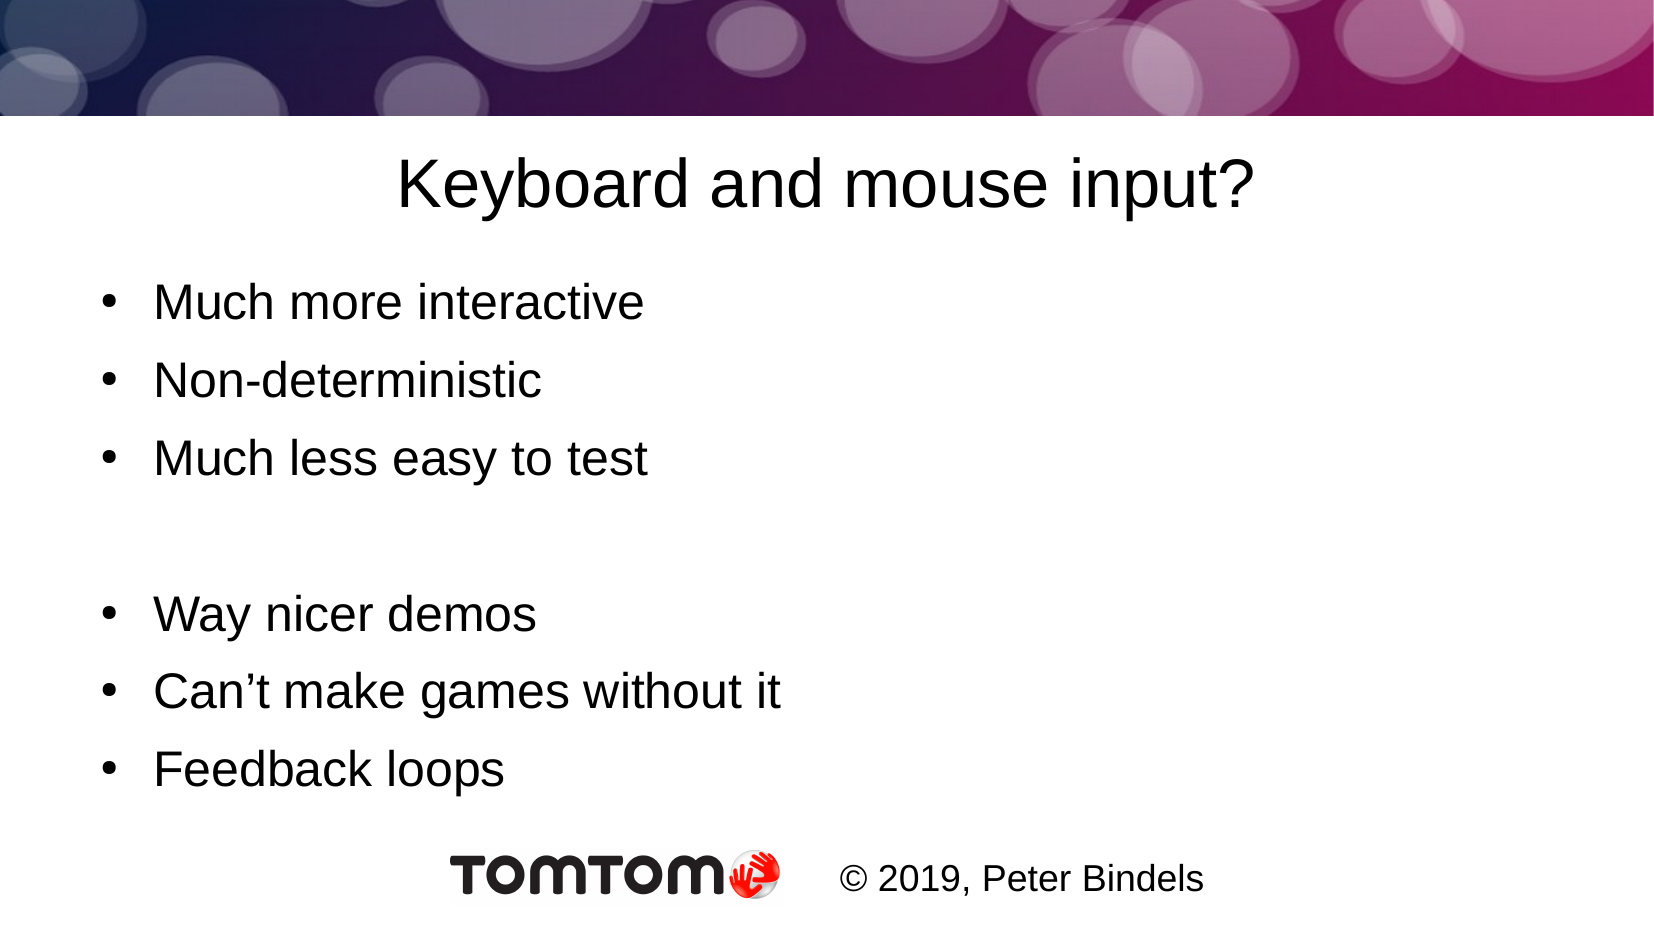

# Keyboard and mouse input?
Much more interactive
Non-deterministic
Much less easy to test
Way nicer demos
Can’t make games without it
Feedback loops